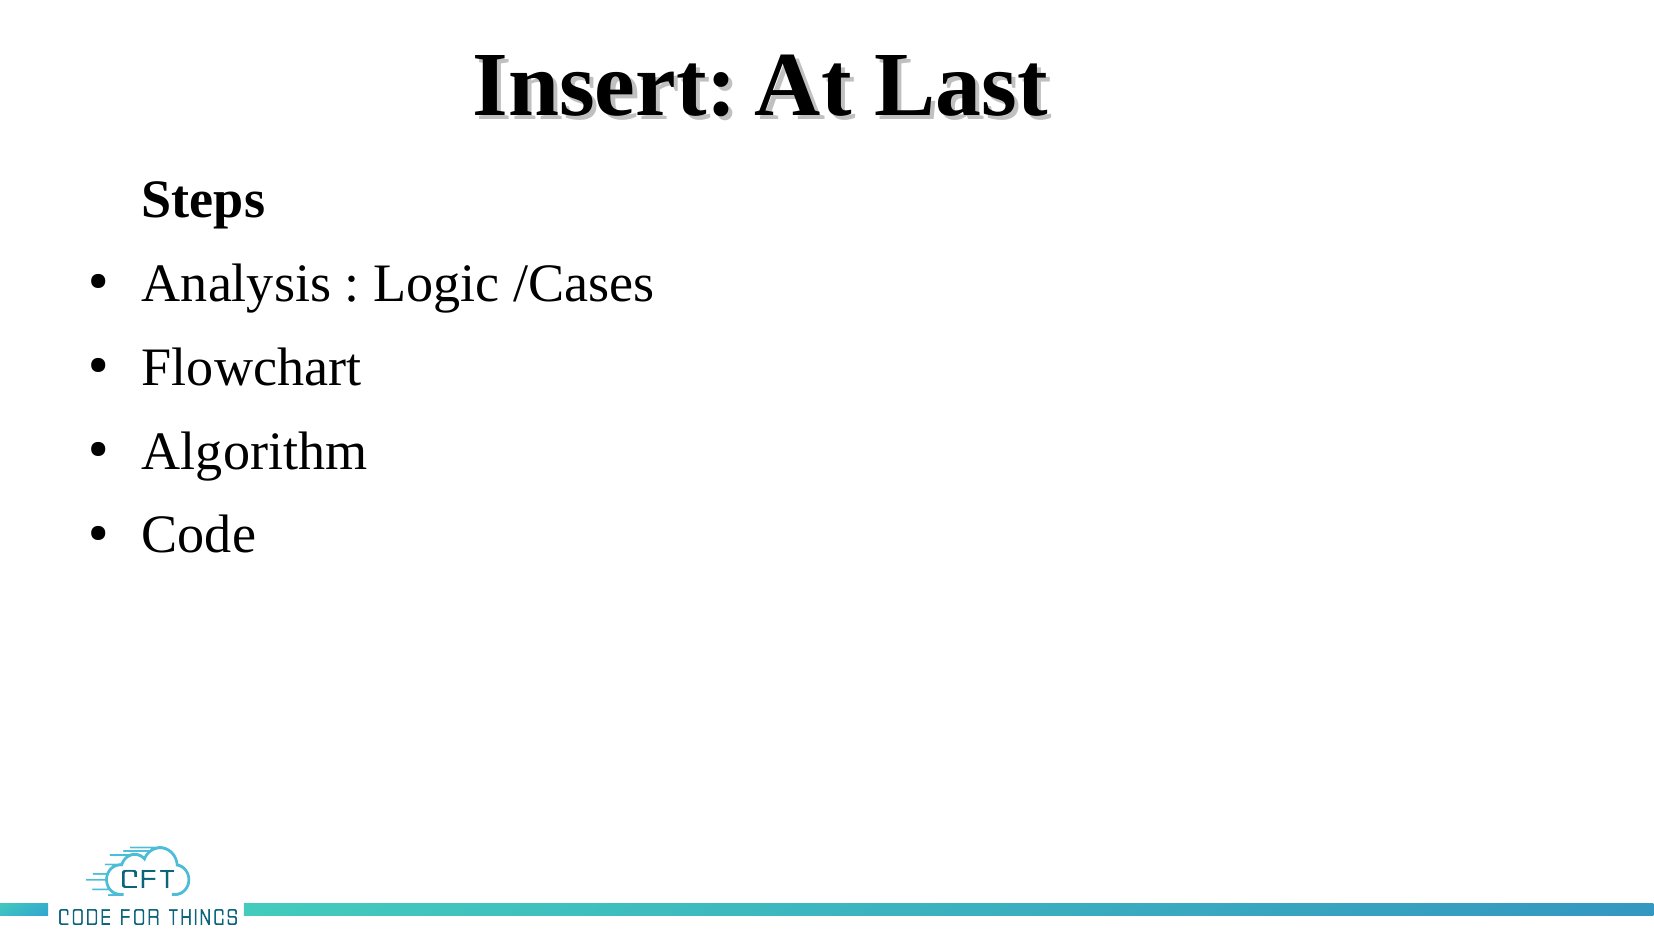

# Insert: At Last
Steps
Analysis : Logic /Cases
Flowchart
Algorithm
Code